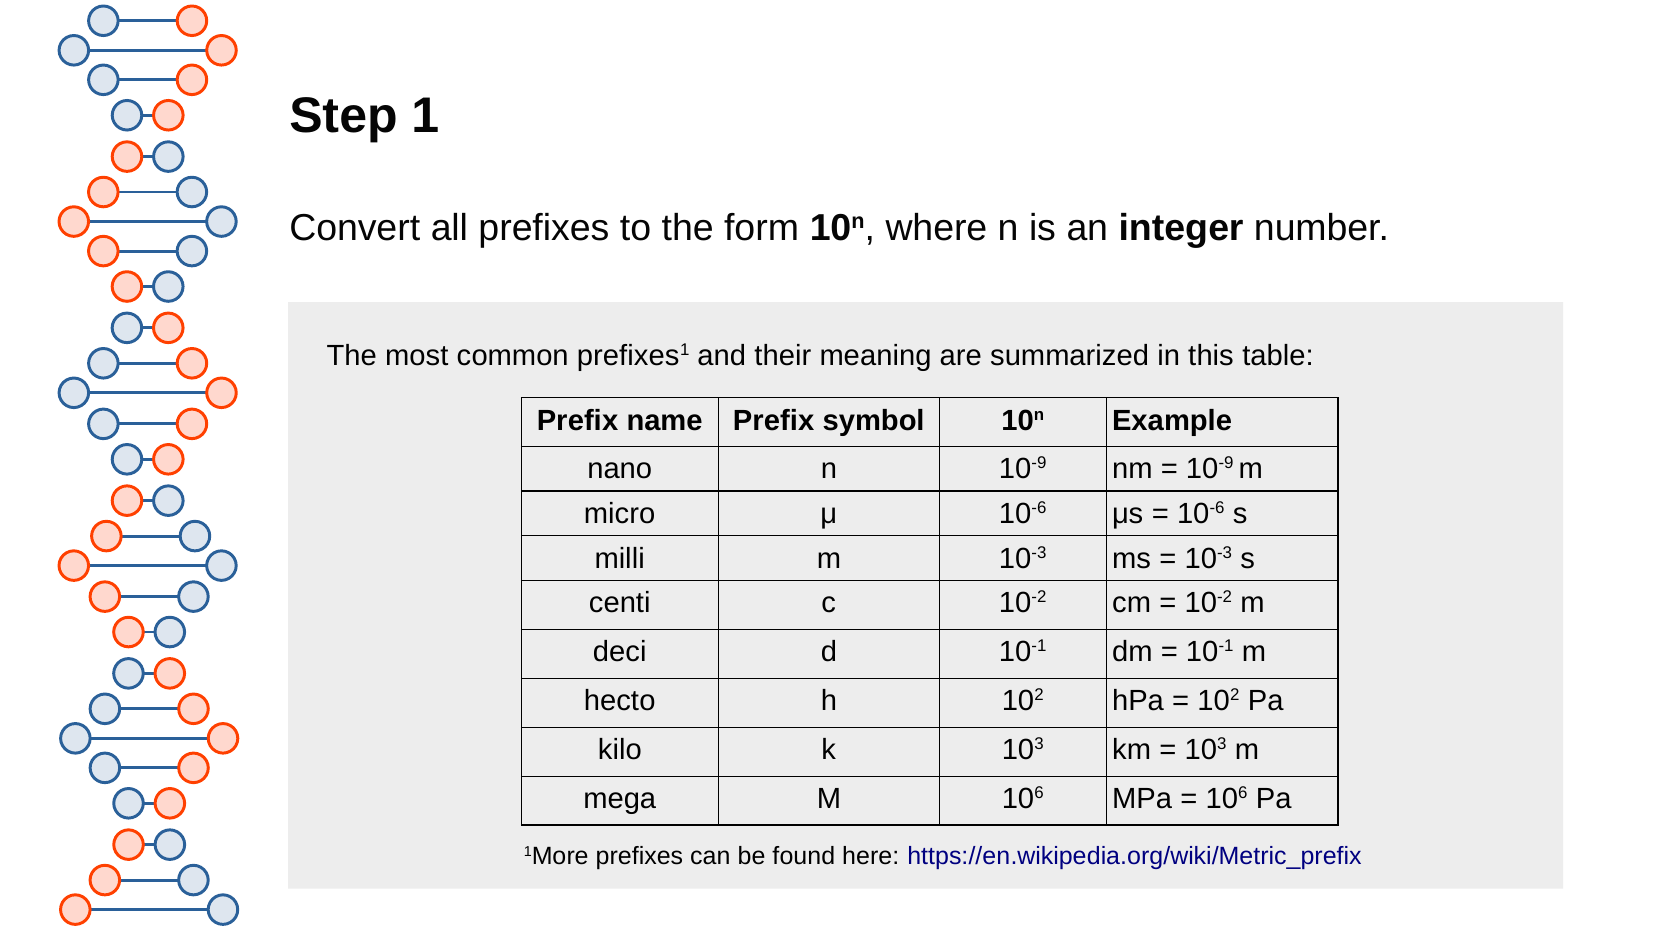

Step 1
# Convert all prefixes to the form 10n, where n is an integer number.
The most common prefixes1 and their meaning are summarized in this table:
| Prefix name | Prefix symbol | 10n | Example |
| --- | --- | --- | --- |
| nano | n | 10-9 | nm = 10-9 m |
| micro | μ | 10-6 | μs = 10-6 s |
| milli | m | 10-3 | ms = 10-3 s |
| centi | c | 10-2 | cm = 10-2 m |
| deci | d | 10-1 | dm = 10-1 m |
| hecto | h | 102 | hPa = 102 Pa |
| kilo | k | 103 | km = 103 m |
| mega | M | 106 | MPa = 106 Pa |
1More prefixes can be found here: https://en.wikipedia.org/wiki/Metric_prefix